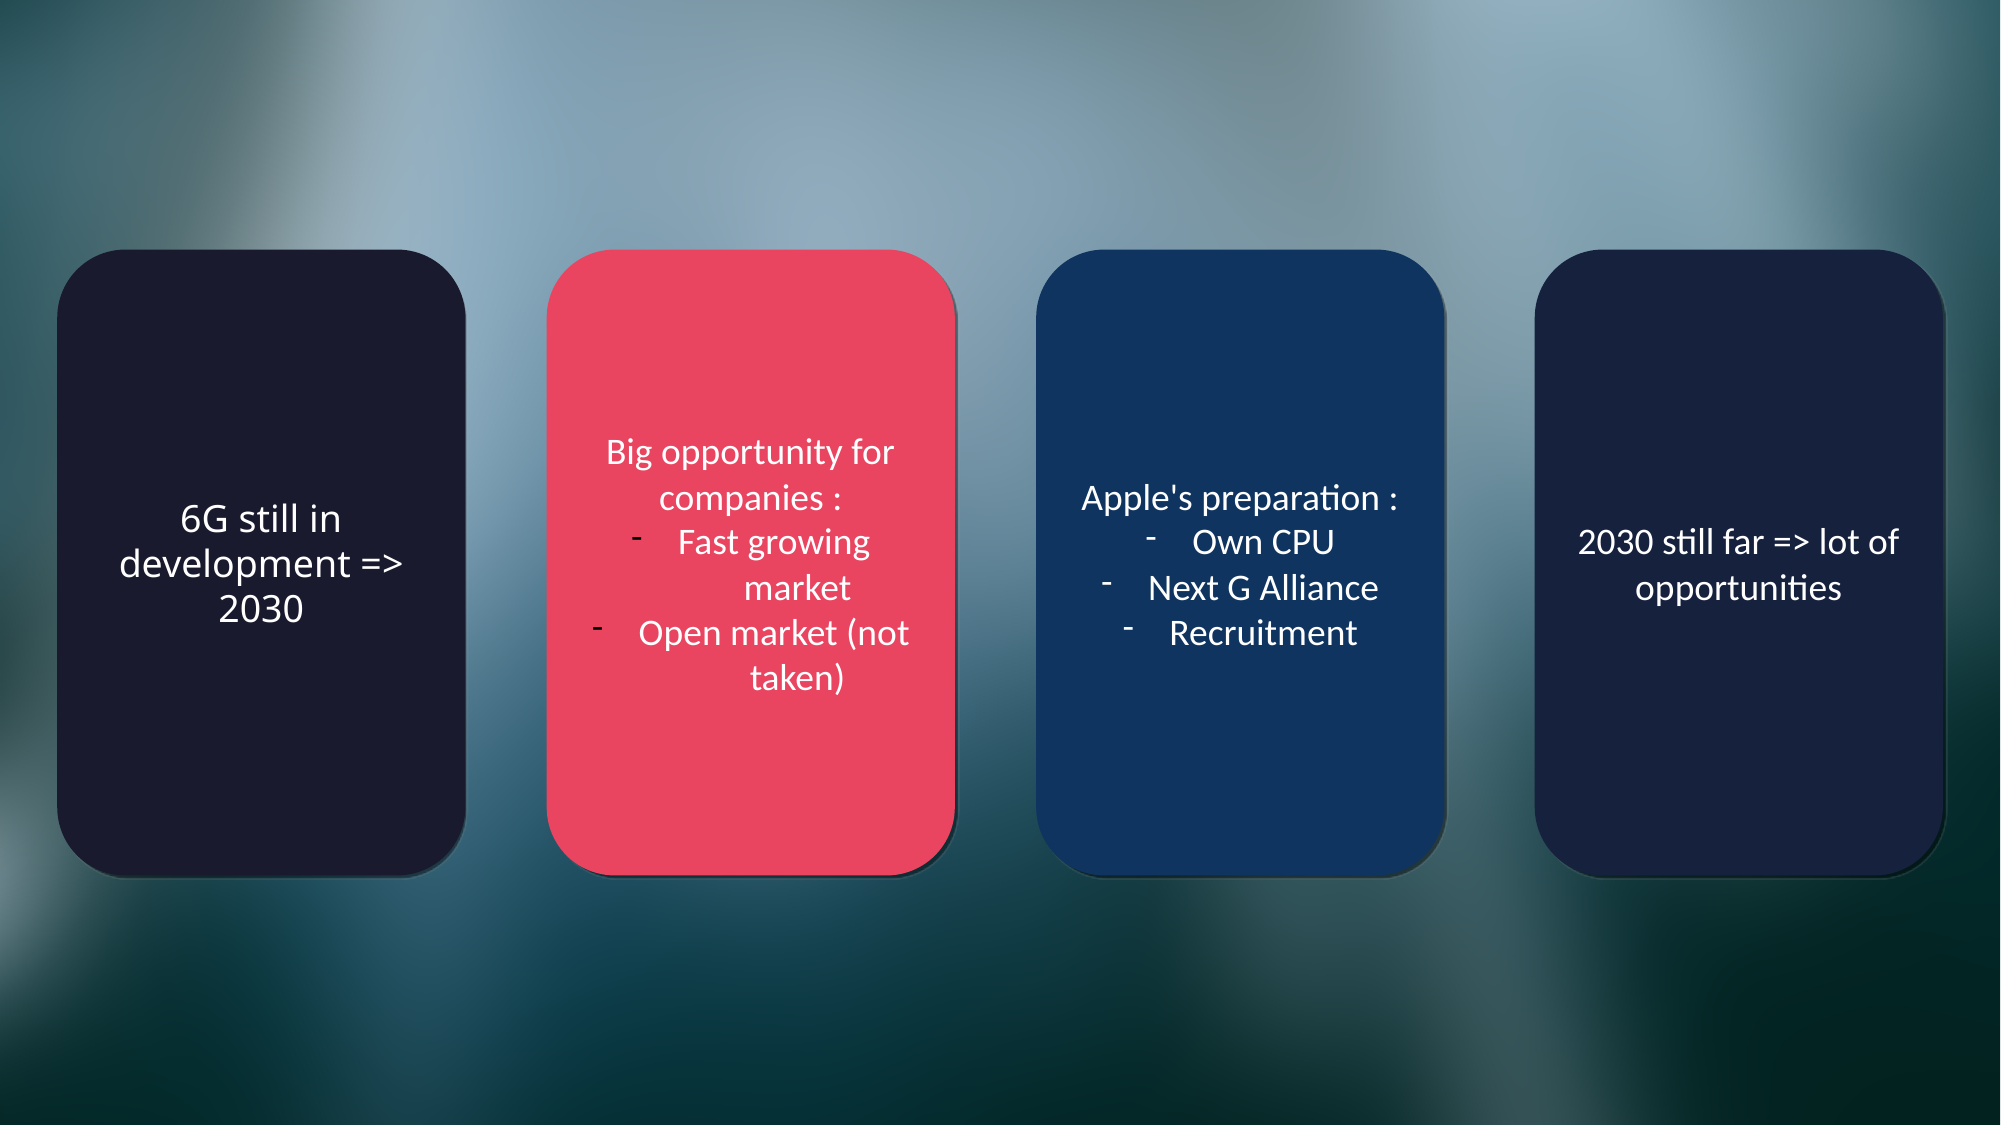

6G still in development => 2030
Big opportunity for companies :
Fast growing market
Open market (not taken)
Apple's preparation :
Own CPU
Next G Alliance
Recruitment
2030 still far => lot of opportunities